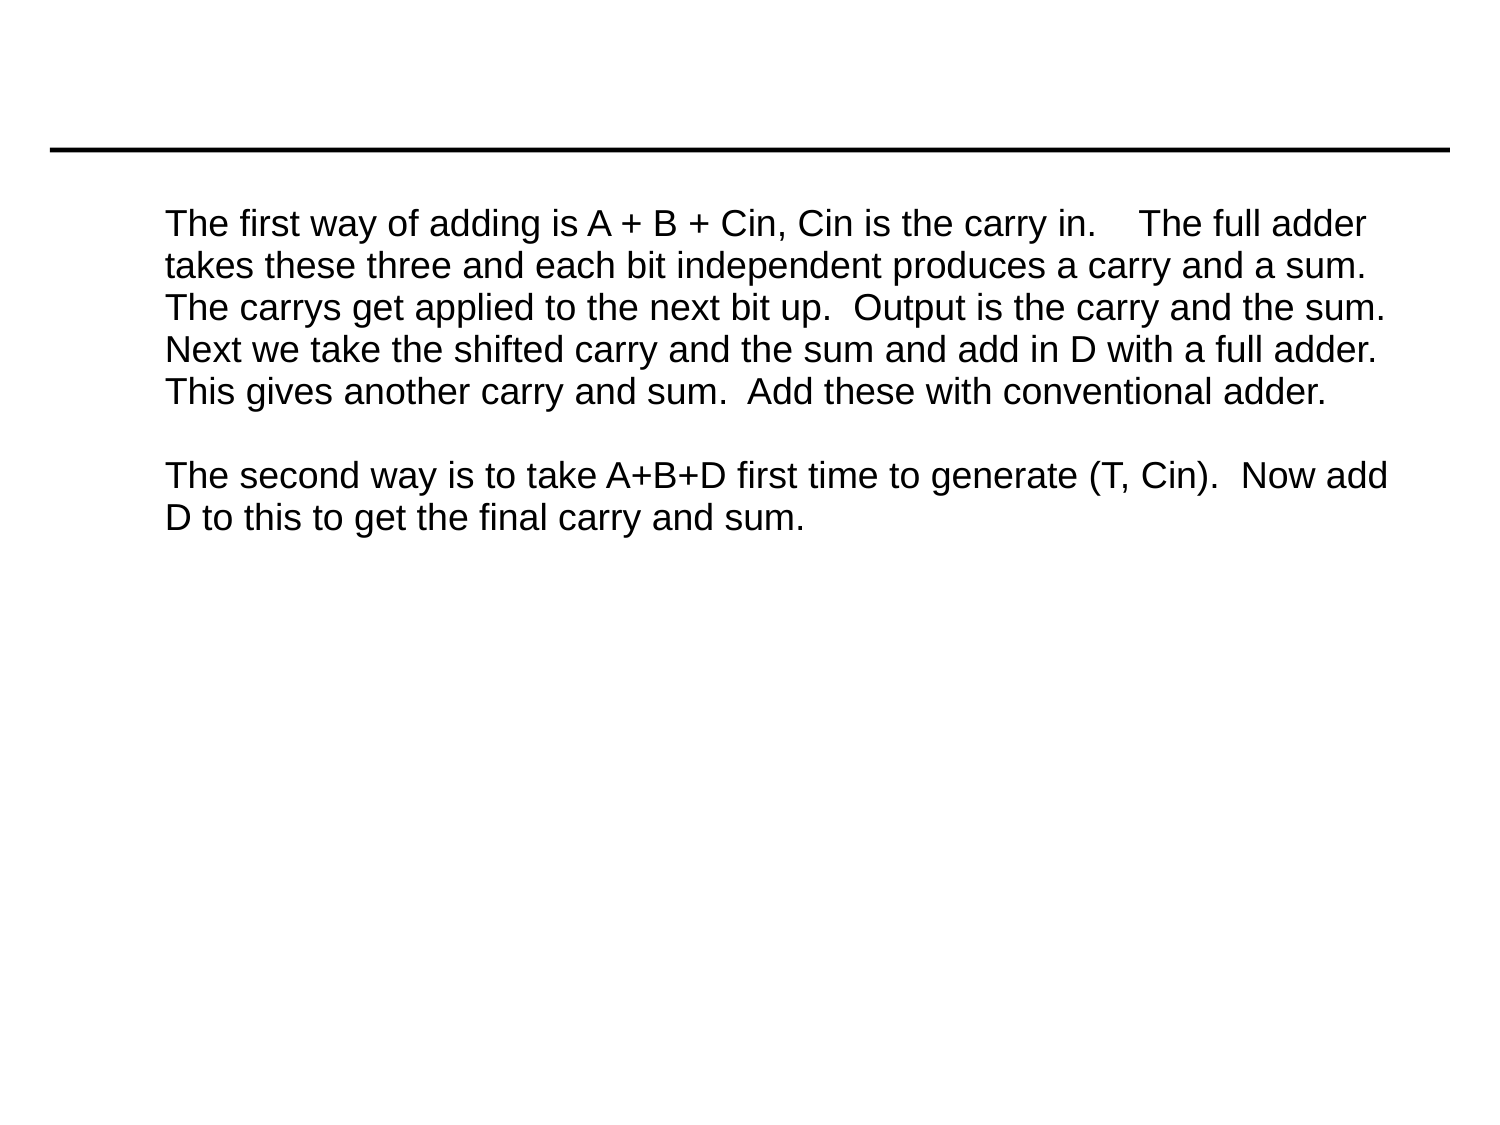

The first way of adding is A + B + Cin, Cin is the carry in. The full adder takes these three and each bit independent produces a carry and a sum. The carrys get applied to the next bit up. Output is the carry and the sum.
Next we take the shifted carry and the sum and add in D with a full adder. This gives another carry and sum. Add these with conventional adder.
The second way is to take A+B+D first time to generate (T, Cin). Now add D to this to get the final carry and sum.